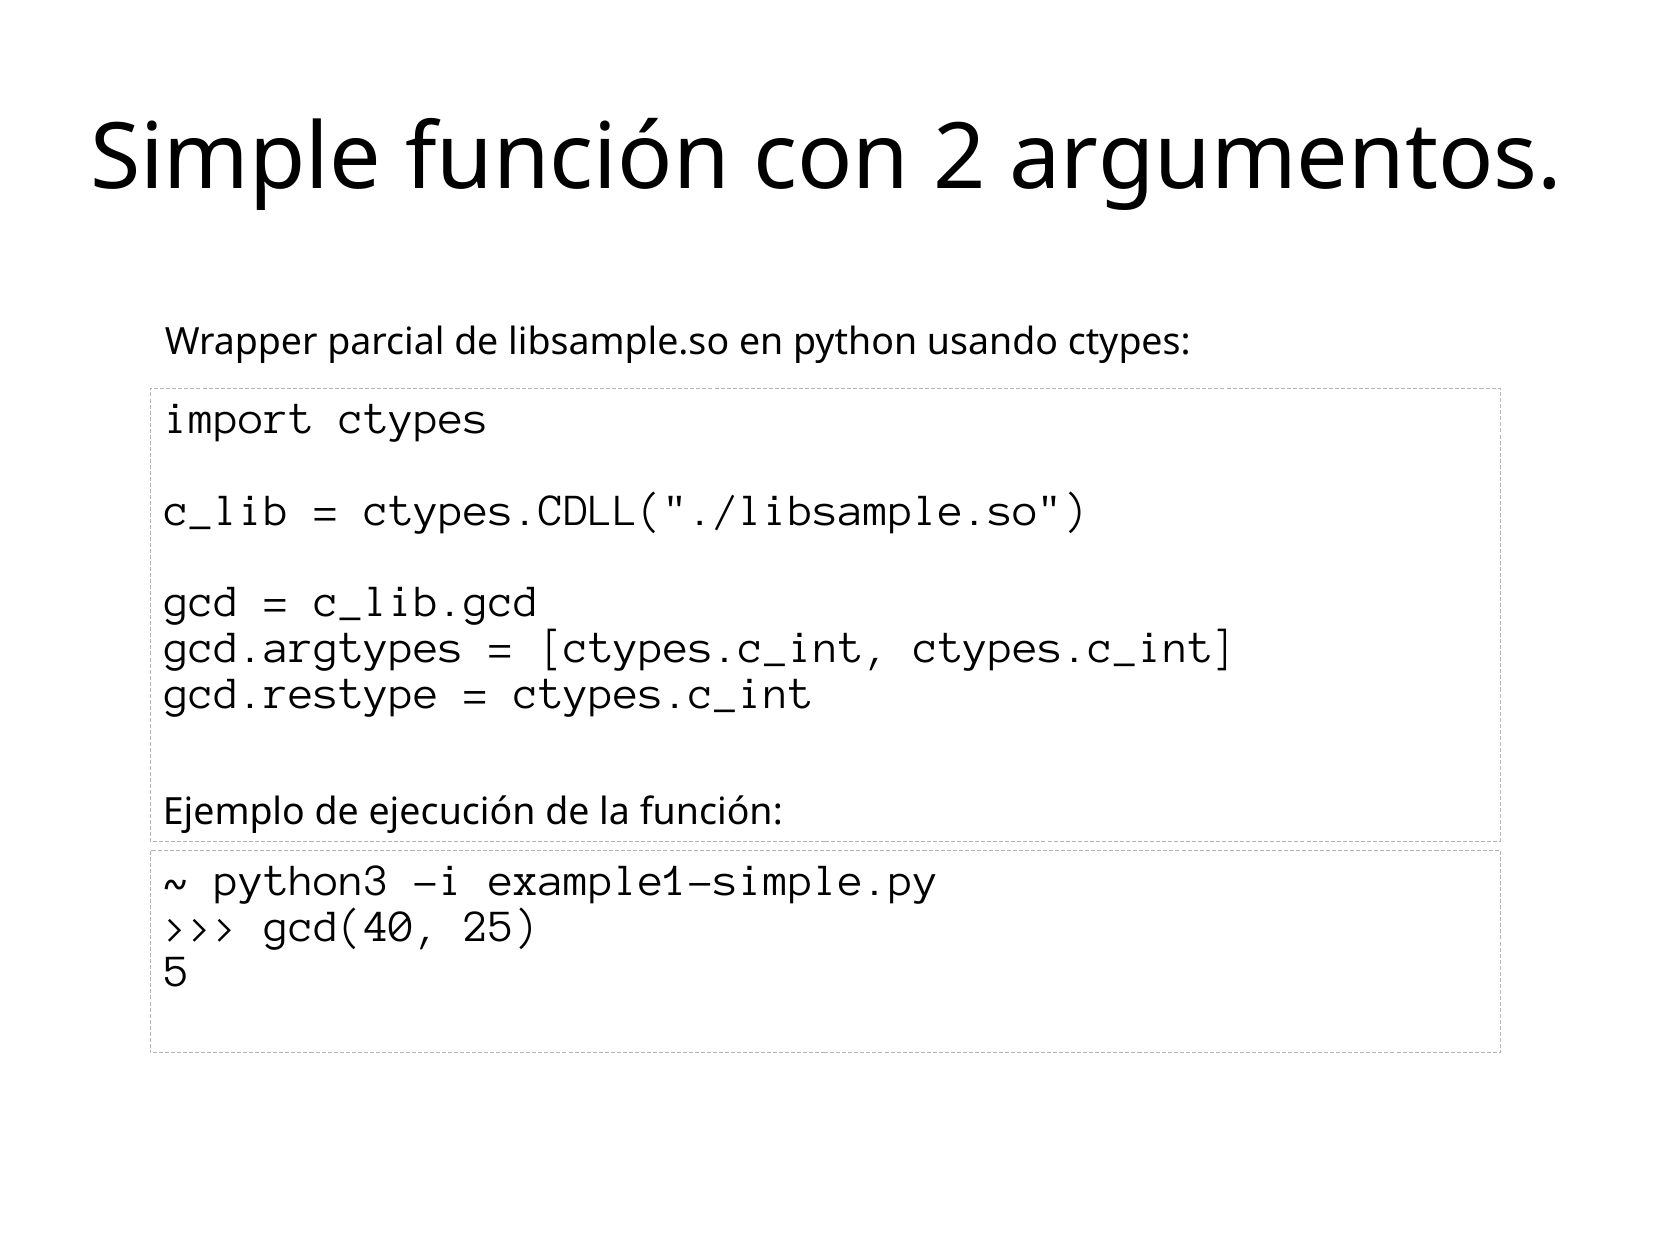

# Simple función con 2 argumentos.
Wrapper parcial de libsample.so en python usando ctypes:
import ctypes
c_lib = ctypes.CDLL("./libsample.so")
gcd = c_lib.gcd
gcd.argtypes = [ctypes.c_int, ctypes.c_int]
gcd.restype = ctypes.c_int
Ejemplo de ejecución de la función:
~ python3 -i example1-simple.py
>>> gcd(40, 25)
5